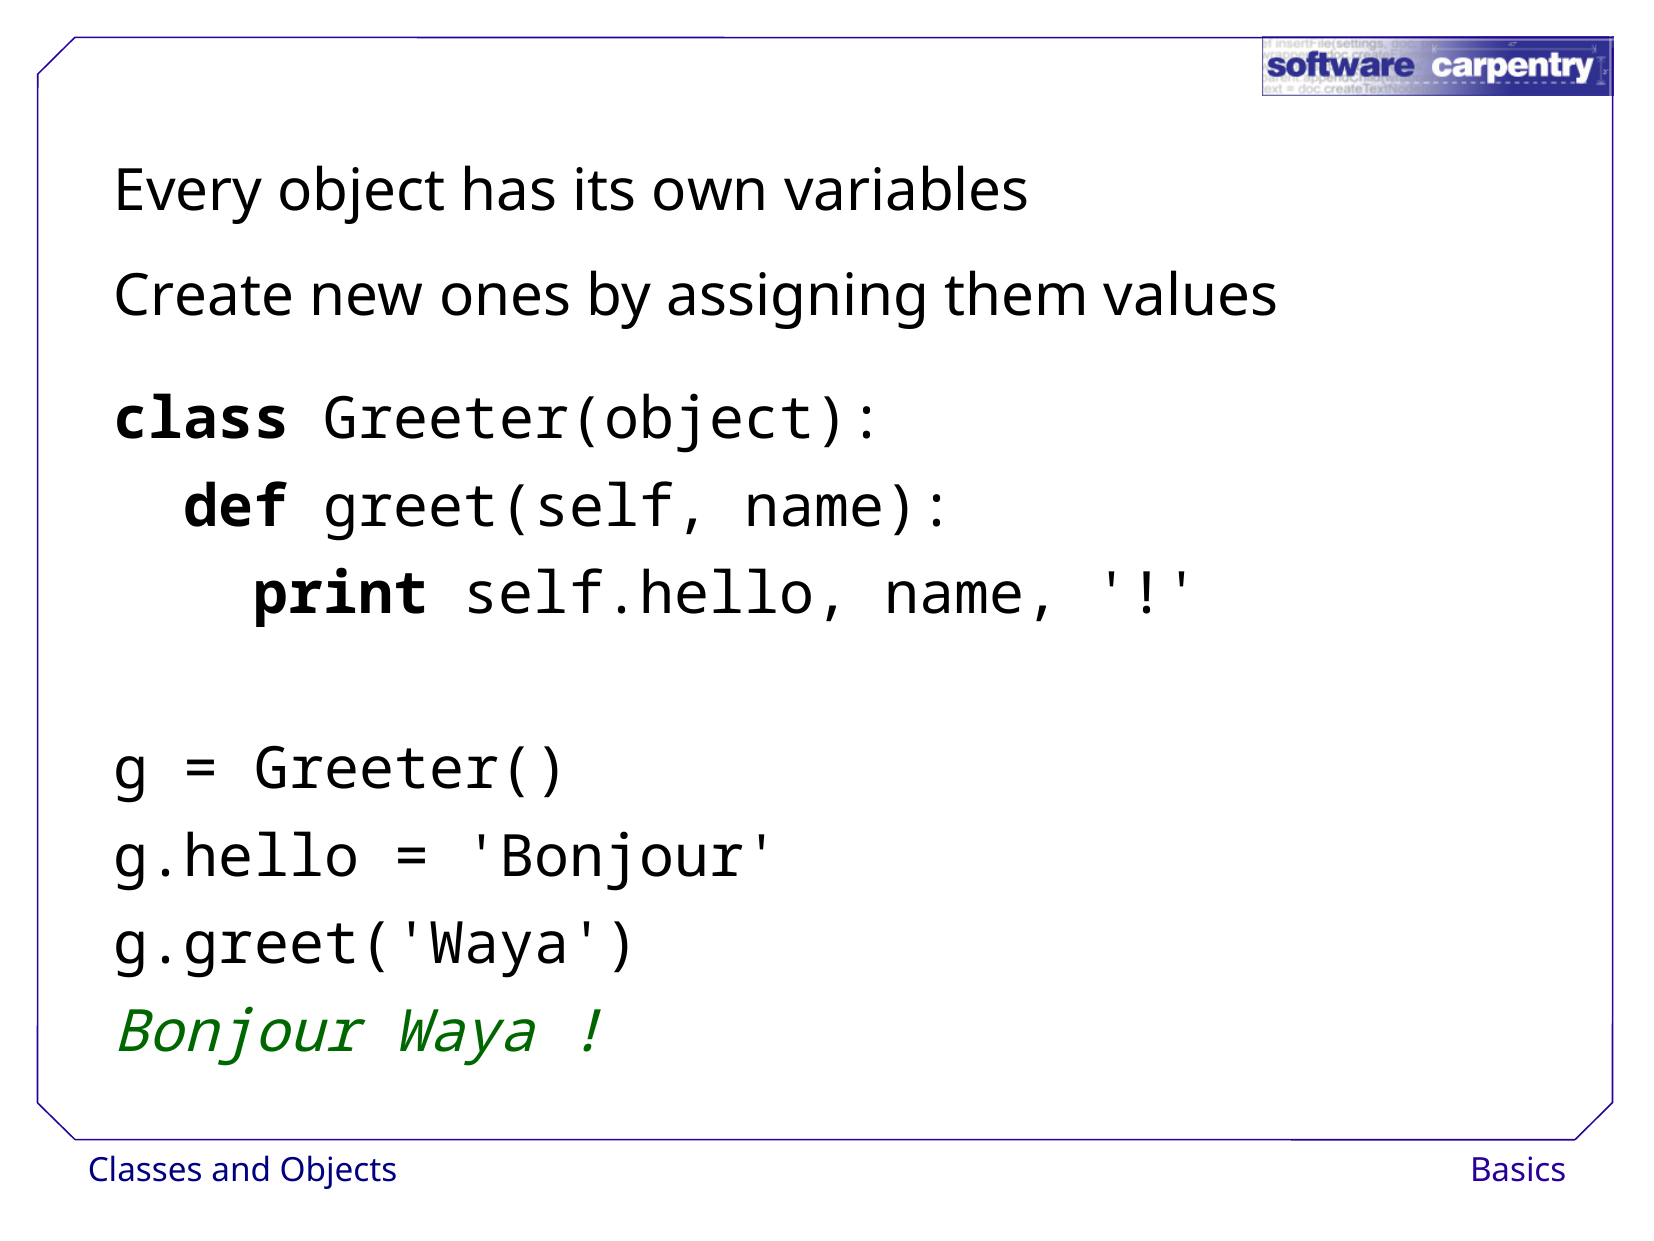

Every object has its own variables
Create new ones by assigning them values
class Greeter(object):
 def greet(self, name):
 print self.hello, name, '!'
g = Greeter()
g.hello = 'Bonjour'
g.greet('Waya')
Bonjour Waya !